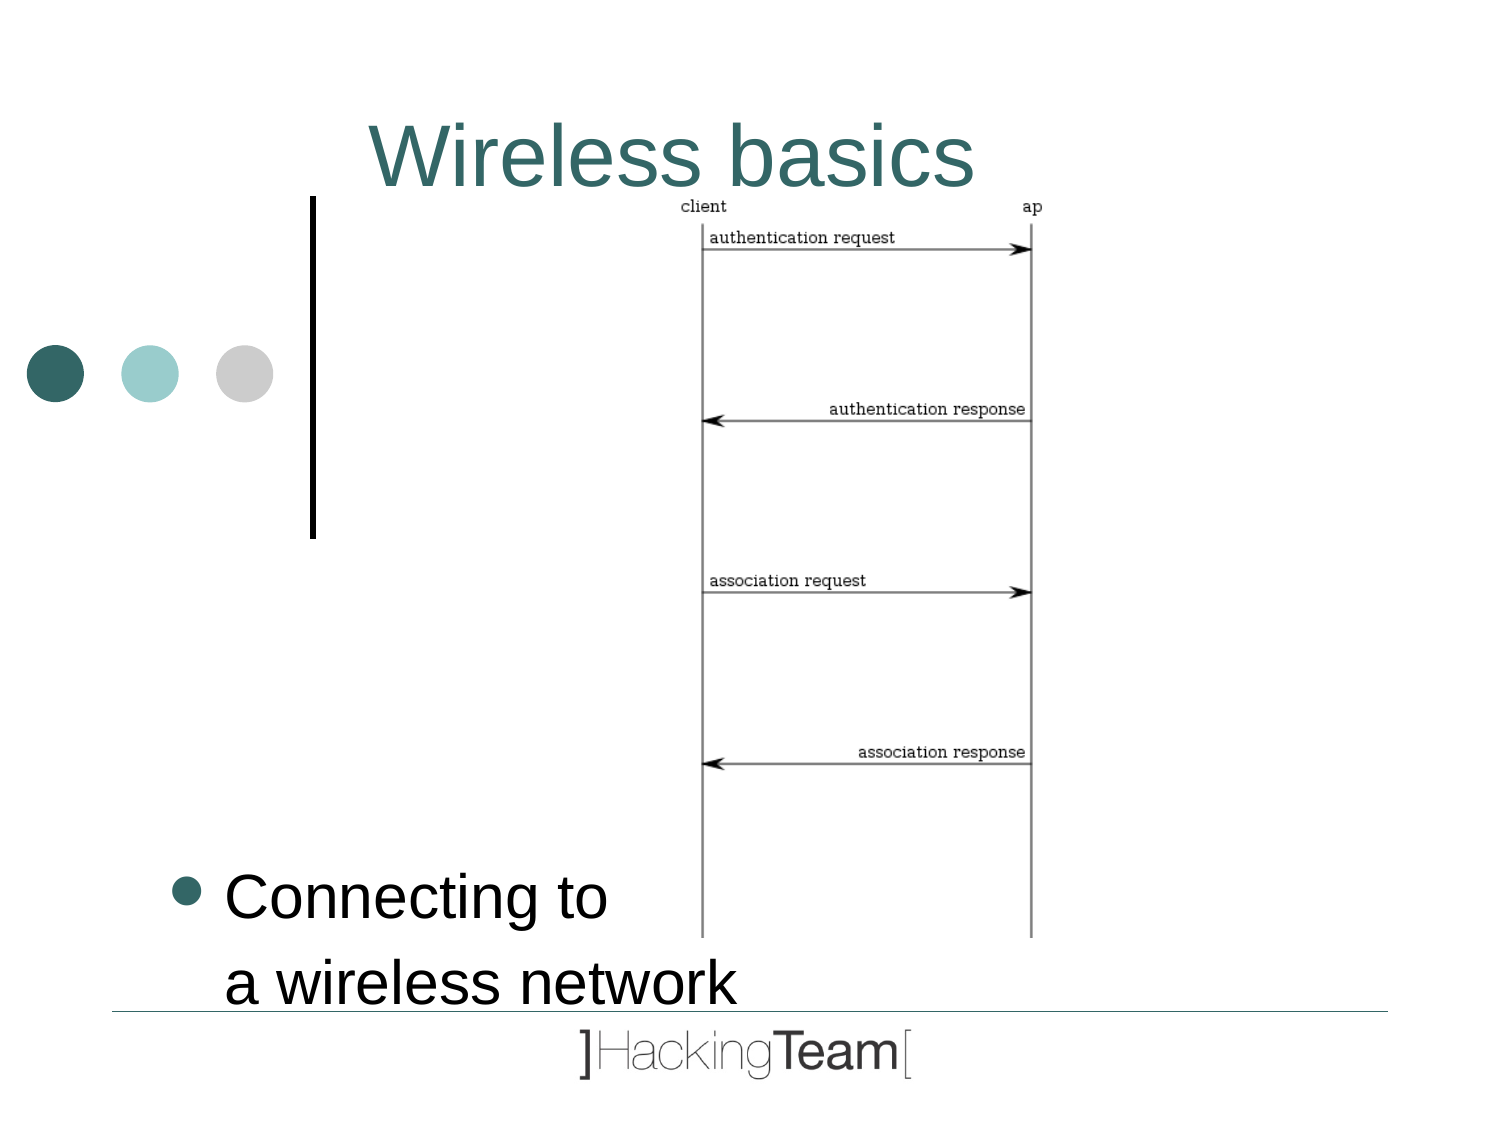

# Wireless basics
Connecting to
a wireless network